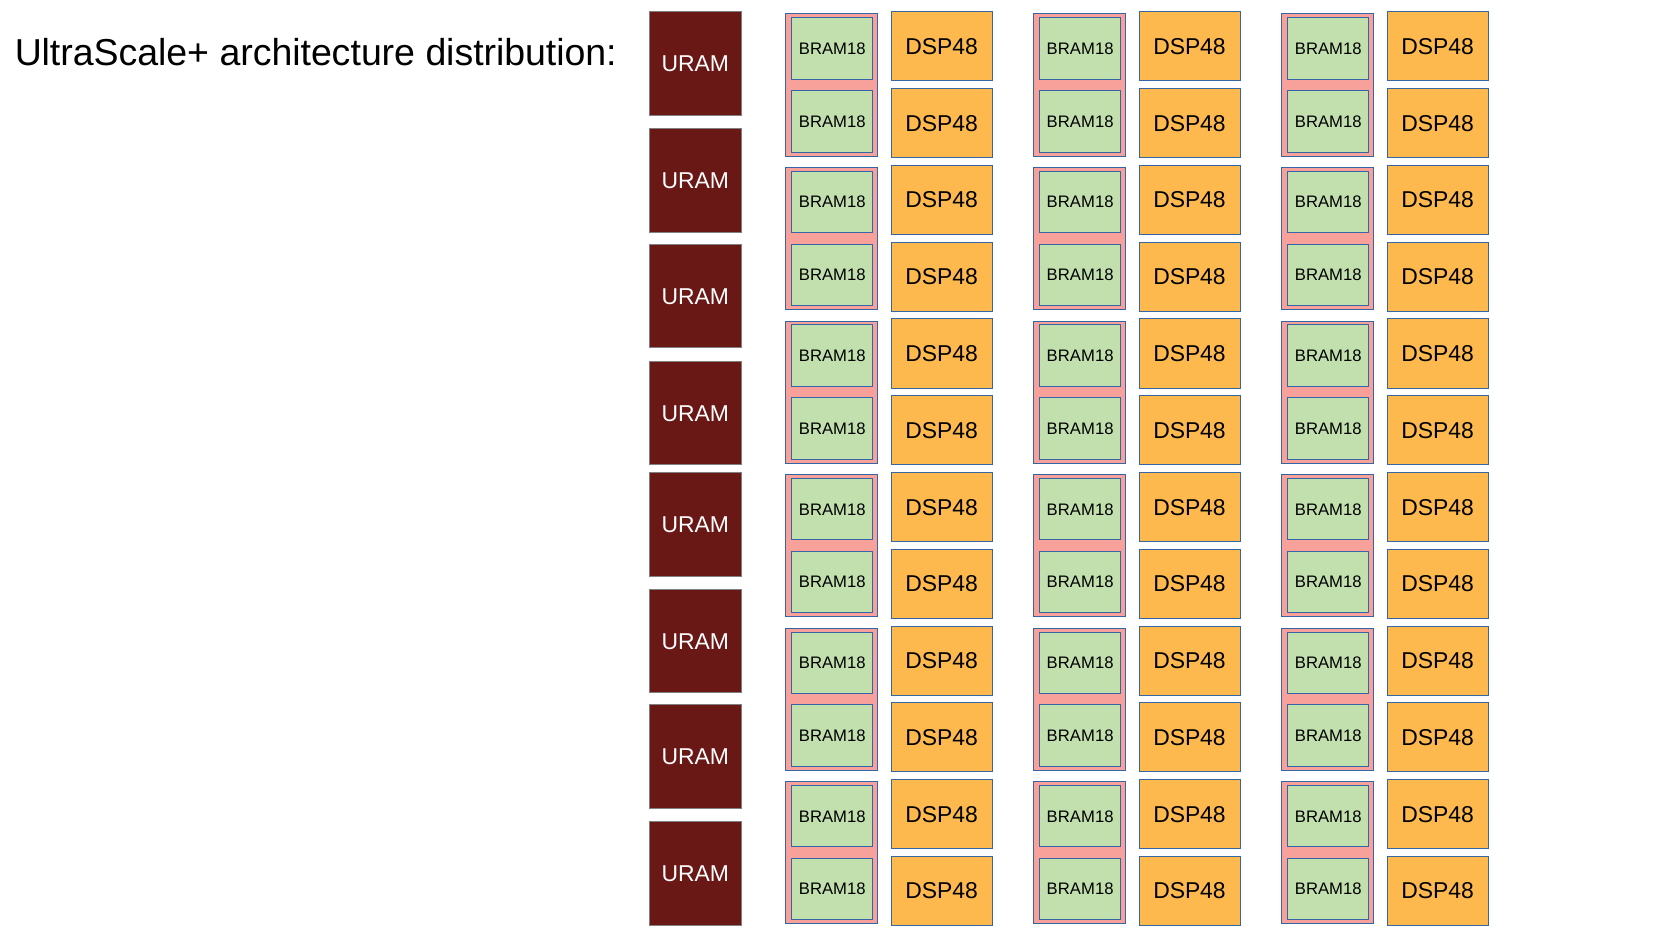

URAM
DSP48
DSP48
DSP48
BRAM18
BRAM18
BRAM18
UltraScale+ architecture distribution:
DSP48
DSP48
DSP48
BRAM18
BRAM18
BRAM18
URAM
DSP48
DSP48
DSP48
BRAM18
BRAM18
BRAM18
DSP48
DSP48
DSP48
URAM
BRAM18
BRAM18
BRAM18
DSP48
DSP48
DSP48
BRAM18
BRAM18
BRAM18
URAM
DSP48
DSP48
DSP48
BRAM18
BRAM18
BRAM18
URAM
DSP48
DSP48
DSP48
BRAM18
BRAM18
BRAM18
DSP48
DSP48
DSP48
BRAM18
BRAM18
BRAM18
URAM
DSP48
DSP48
DSP48
BRAM18
BRAM18
BRAM18
DSP48
DSP48
DSP48
URAM
BRAM18
BRAM18
BRAM18
DSP48
DSP48
DSP48
BRAM18
BRAM18
BRAM18
URAM
DSP48
DSP48
DSP48
BRAM18
BRAM18
BRAM18